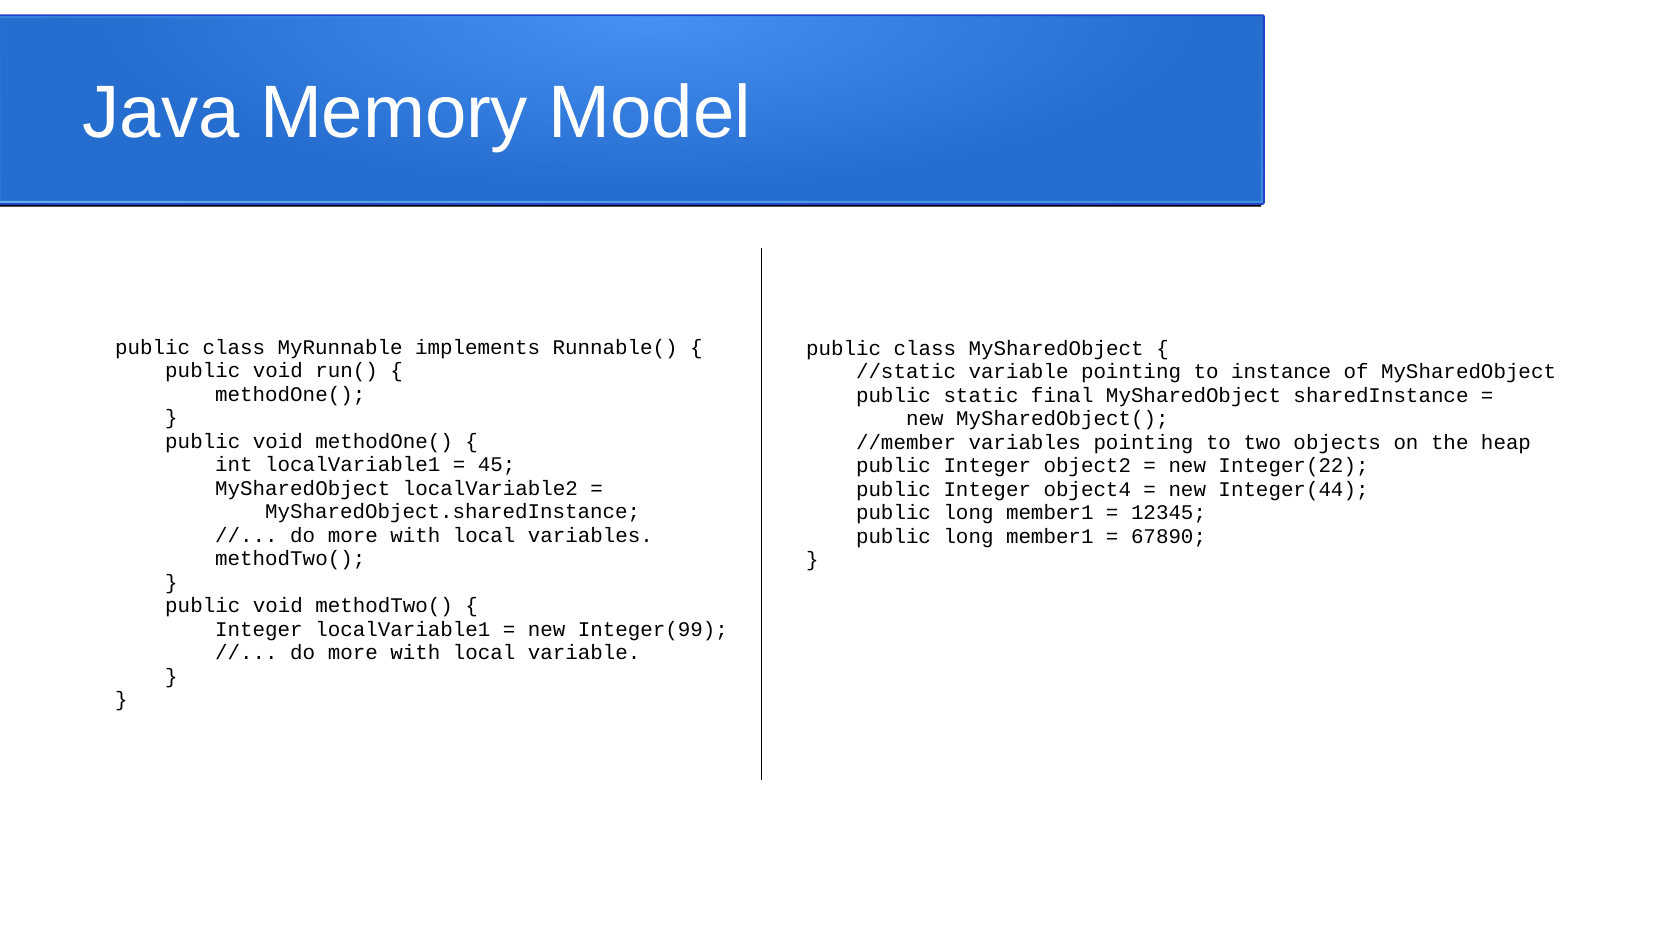

# Java Memory Model
public class MyRunnable implements Runnable() {
 public void run() {
 methodOne();
 }
 public void methodOne() {
 int localVariable1 = 45;
 MySharedObject localVariable2 =
 MySharedObject.sharedInstance;
 //... do more with local variables.
 methodTwo();
 }
 public void methodTwo() {
 Integer localVariable1 = new Integer(99);
 //... do more with local variable.
 }
}
public class MySharedObject {
 //static variable pointing to instance of MySharedObject
 public static final MySharedObject sharedInstance =
 new MySharedObject();
 //member variables pointing to two objects on the heap
 public Integer object2 = new Integer(22);
 public Integer object4 = new Integer(44);
 public long member1 = 12345;
 public long member1 = 67890;
}